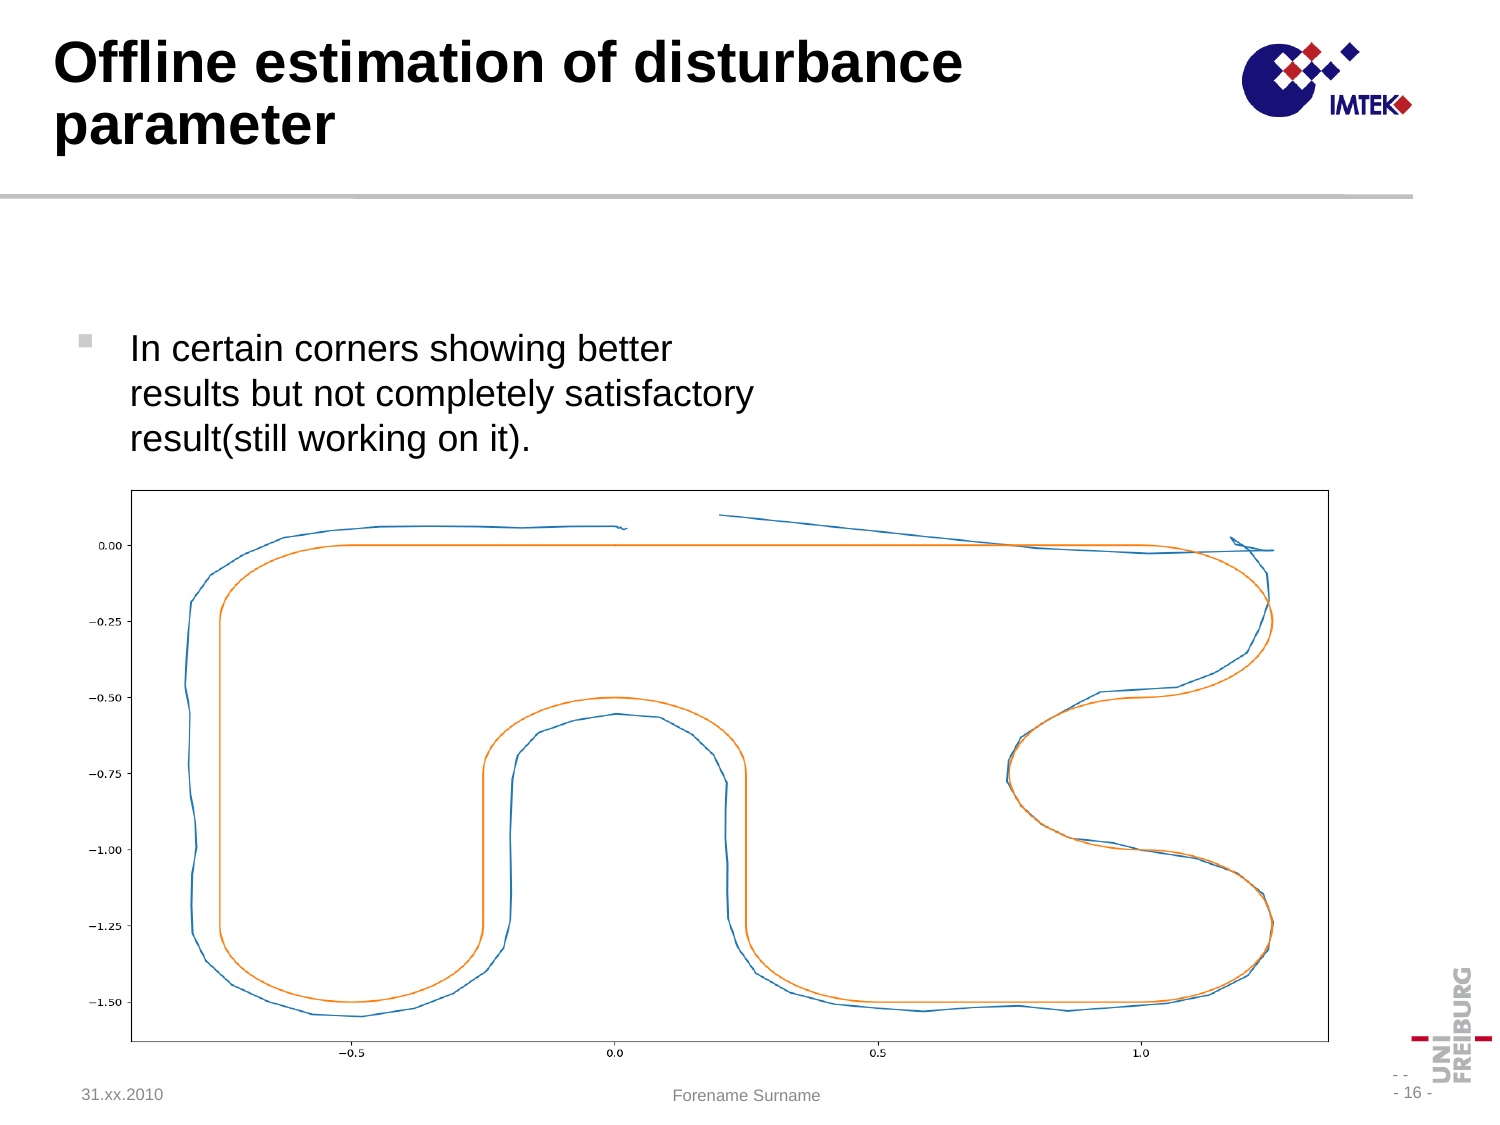

Offline estimation of disturbance parameter
In certain corners showing better results but not completely satisfactory result(still working on it).
- -
 31.xx.2010
Forename Surname